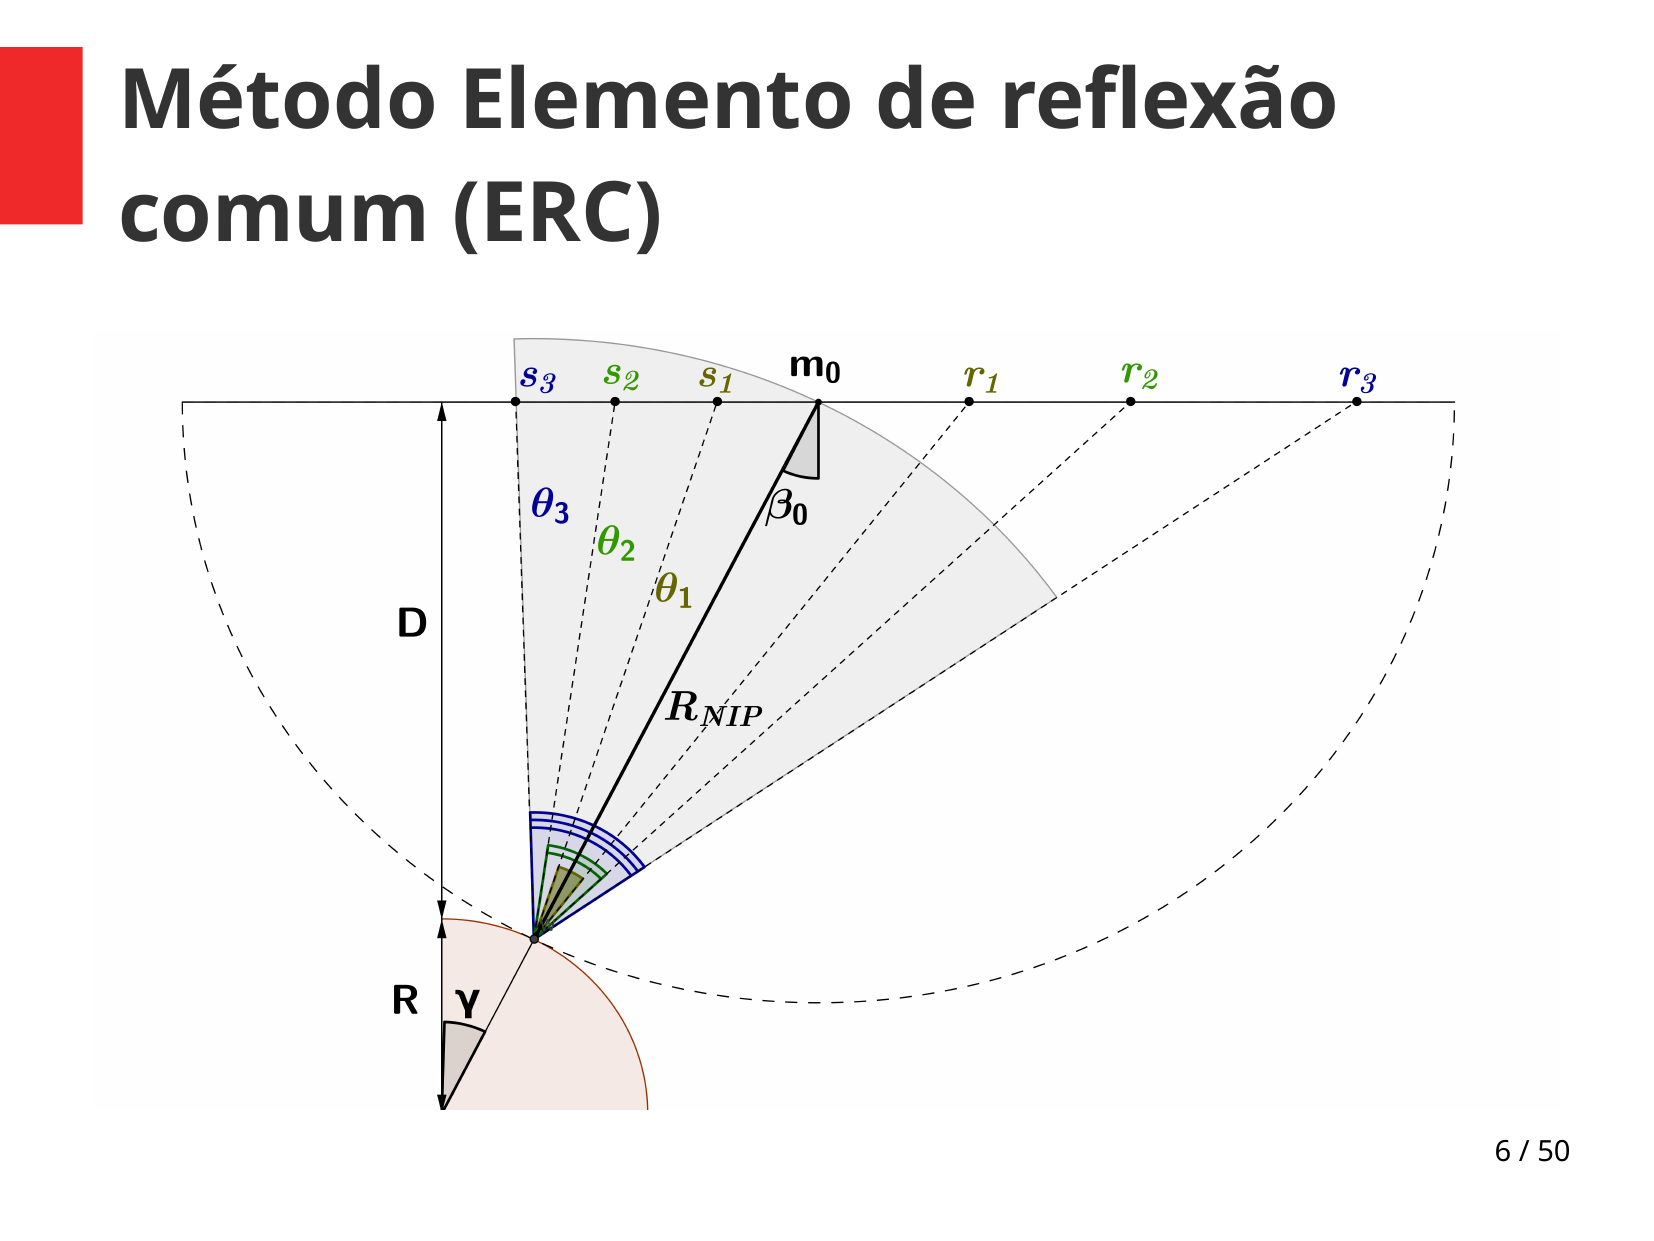

# Método Elemento de reflexão comum (ERC)
6